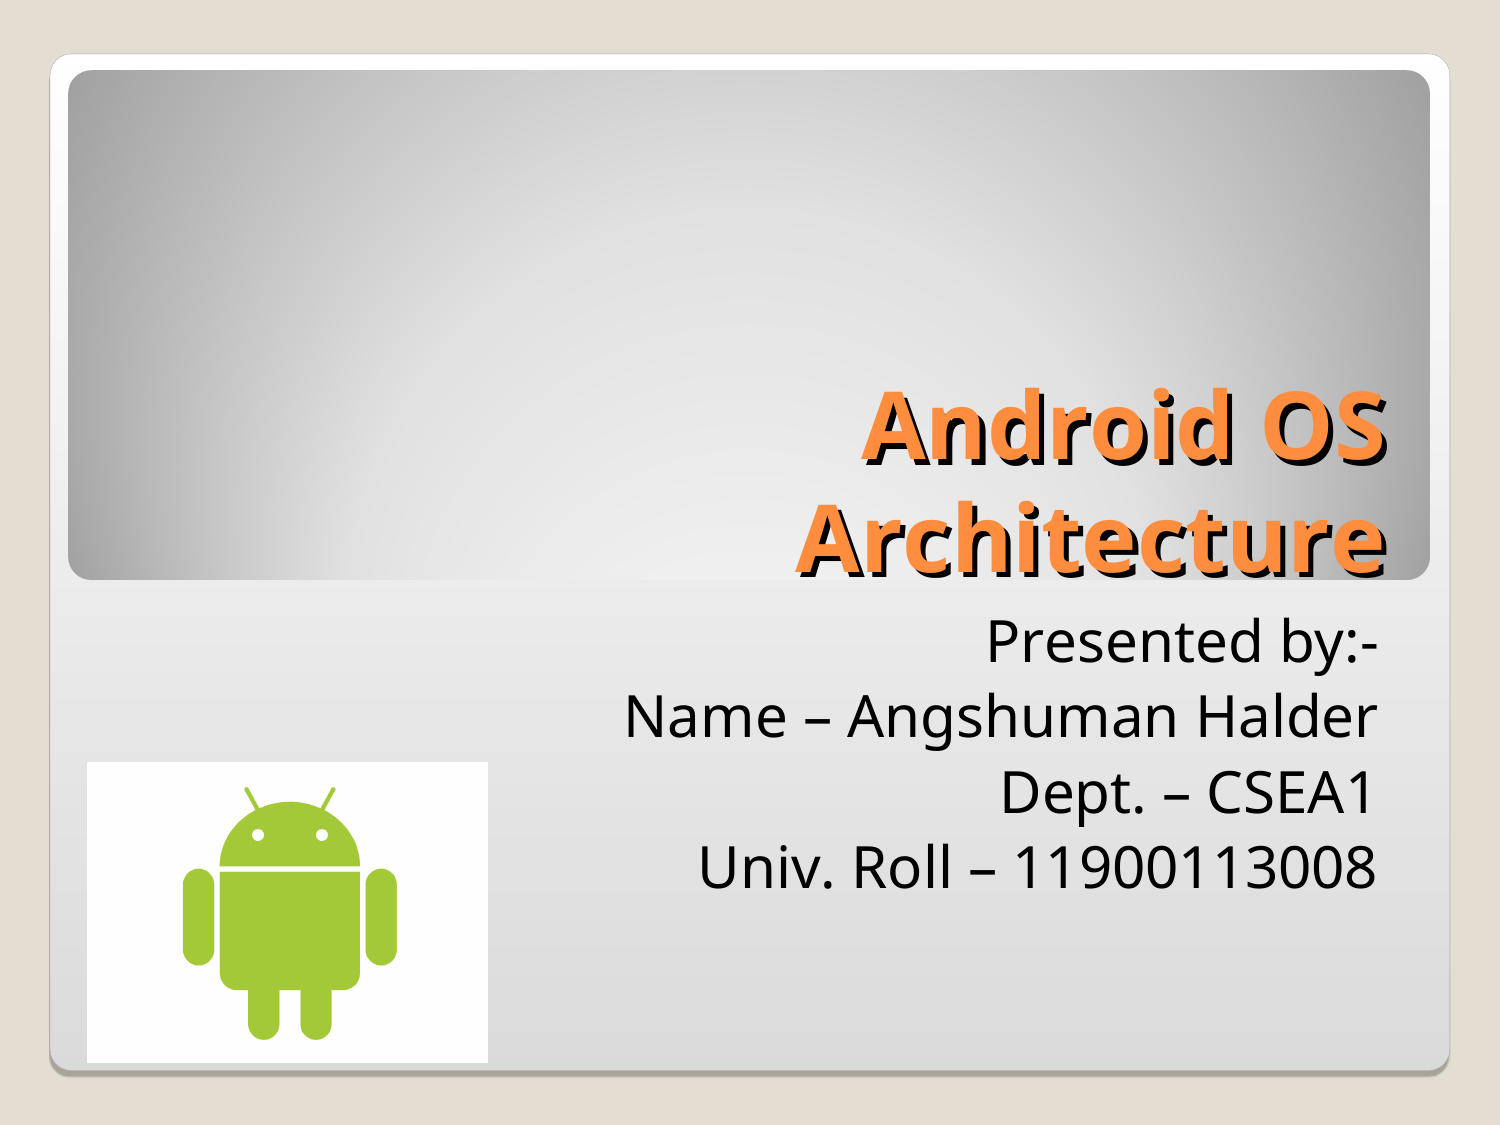

Android OS
Architecture
Presented by:-
Name – Angshuman Halder
Dept. – CSEA1
Univ. Roll – 11900113008